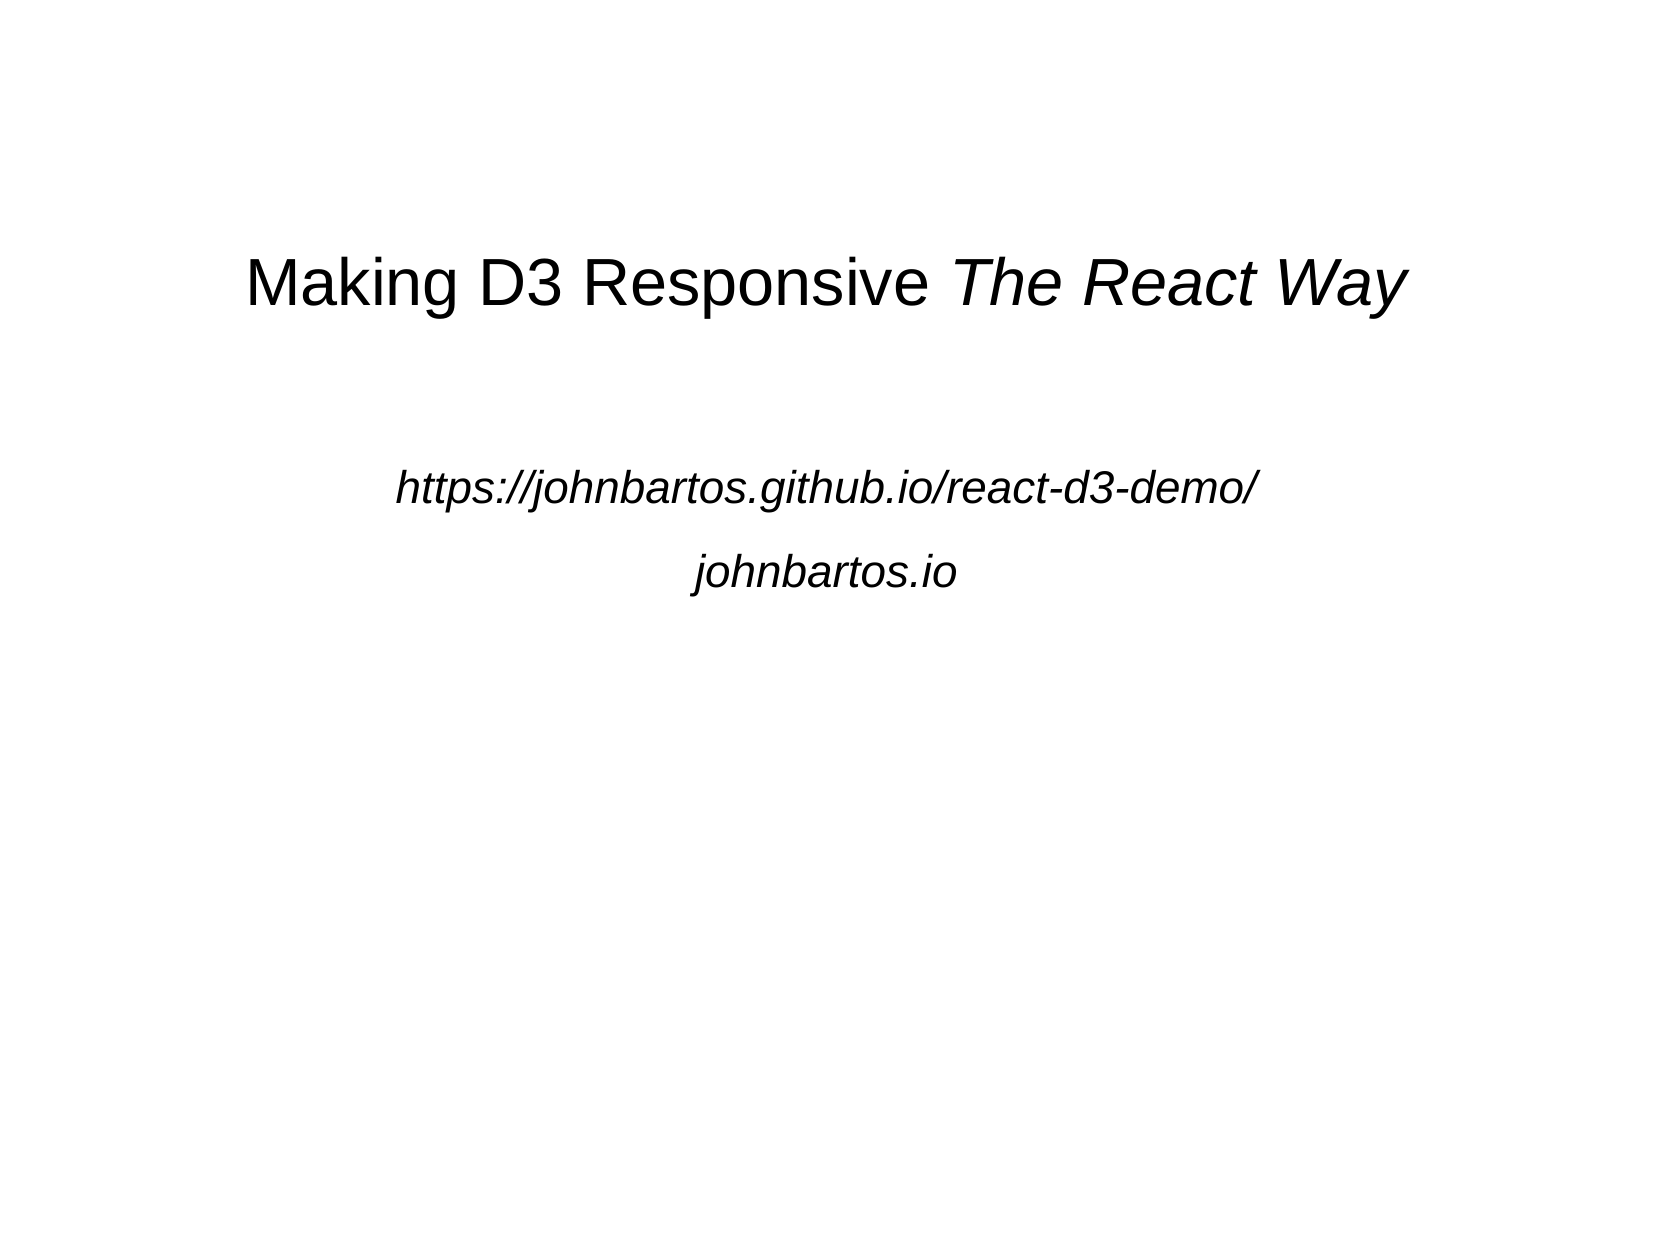

# Making D3 Responsive The React Way
https://johnbartos.github.io/react-d3-demo/
johnbartos.io